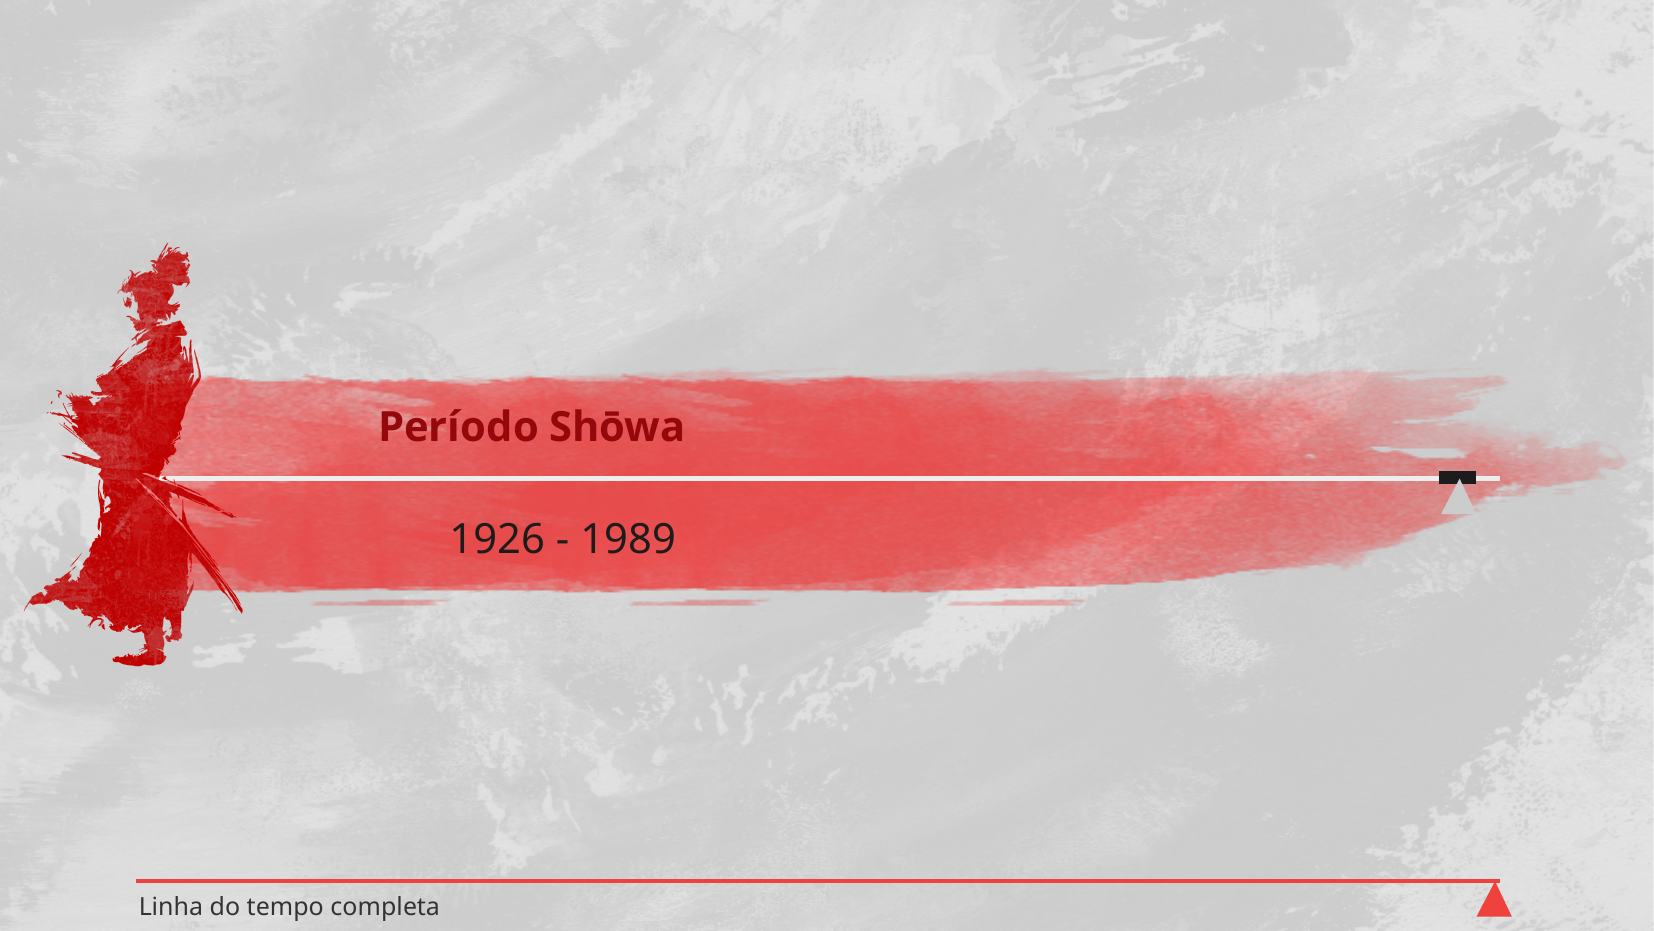

Período Shōwa
1926 - 1989
Linha do tempo completa